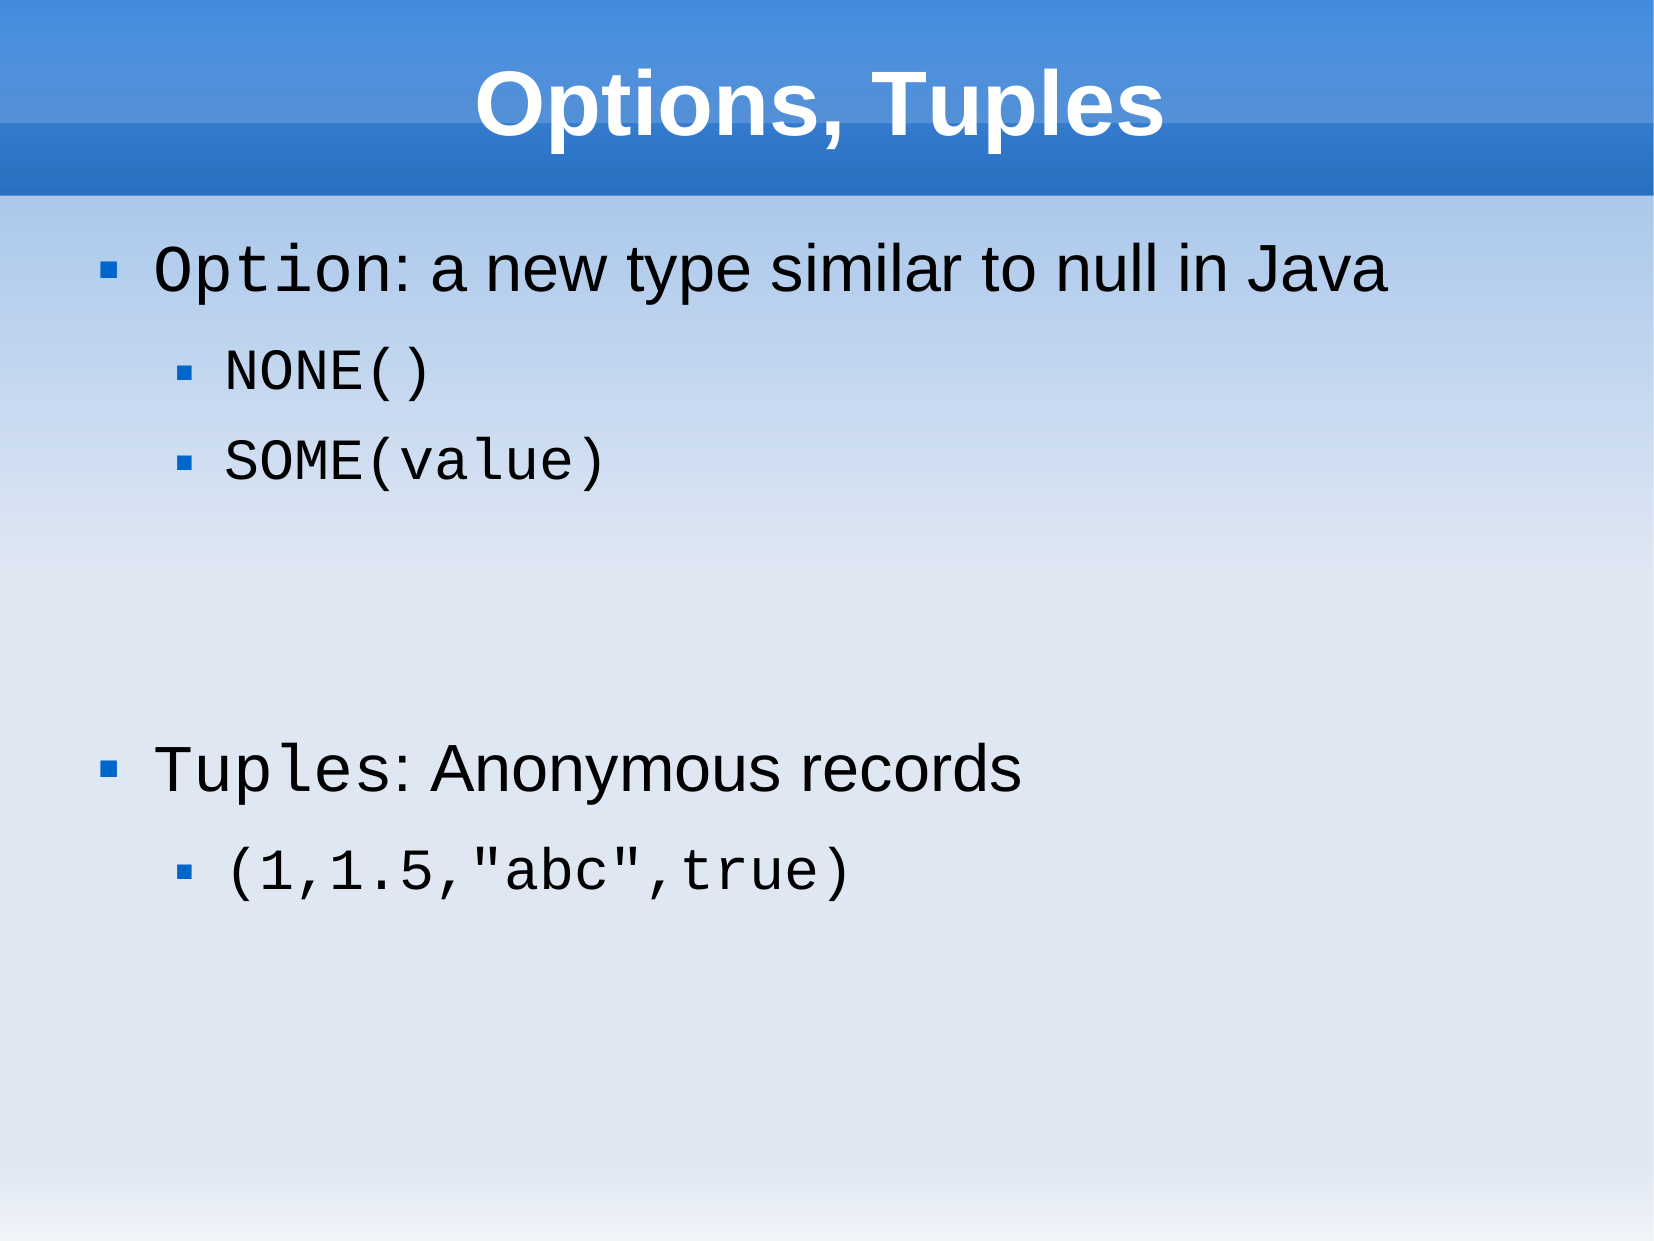

# Options, Tuples
Option: a new type similar to null in Java
NONE()
SOME(value)
Tuples: Anonymous records
(1,1.5,"abc",true)